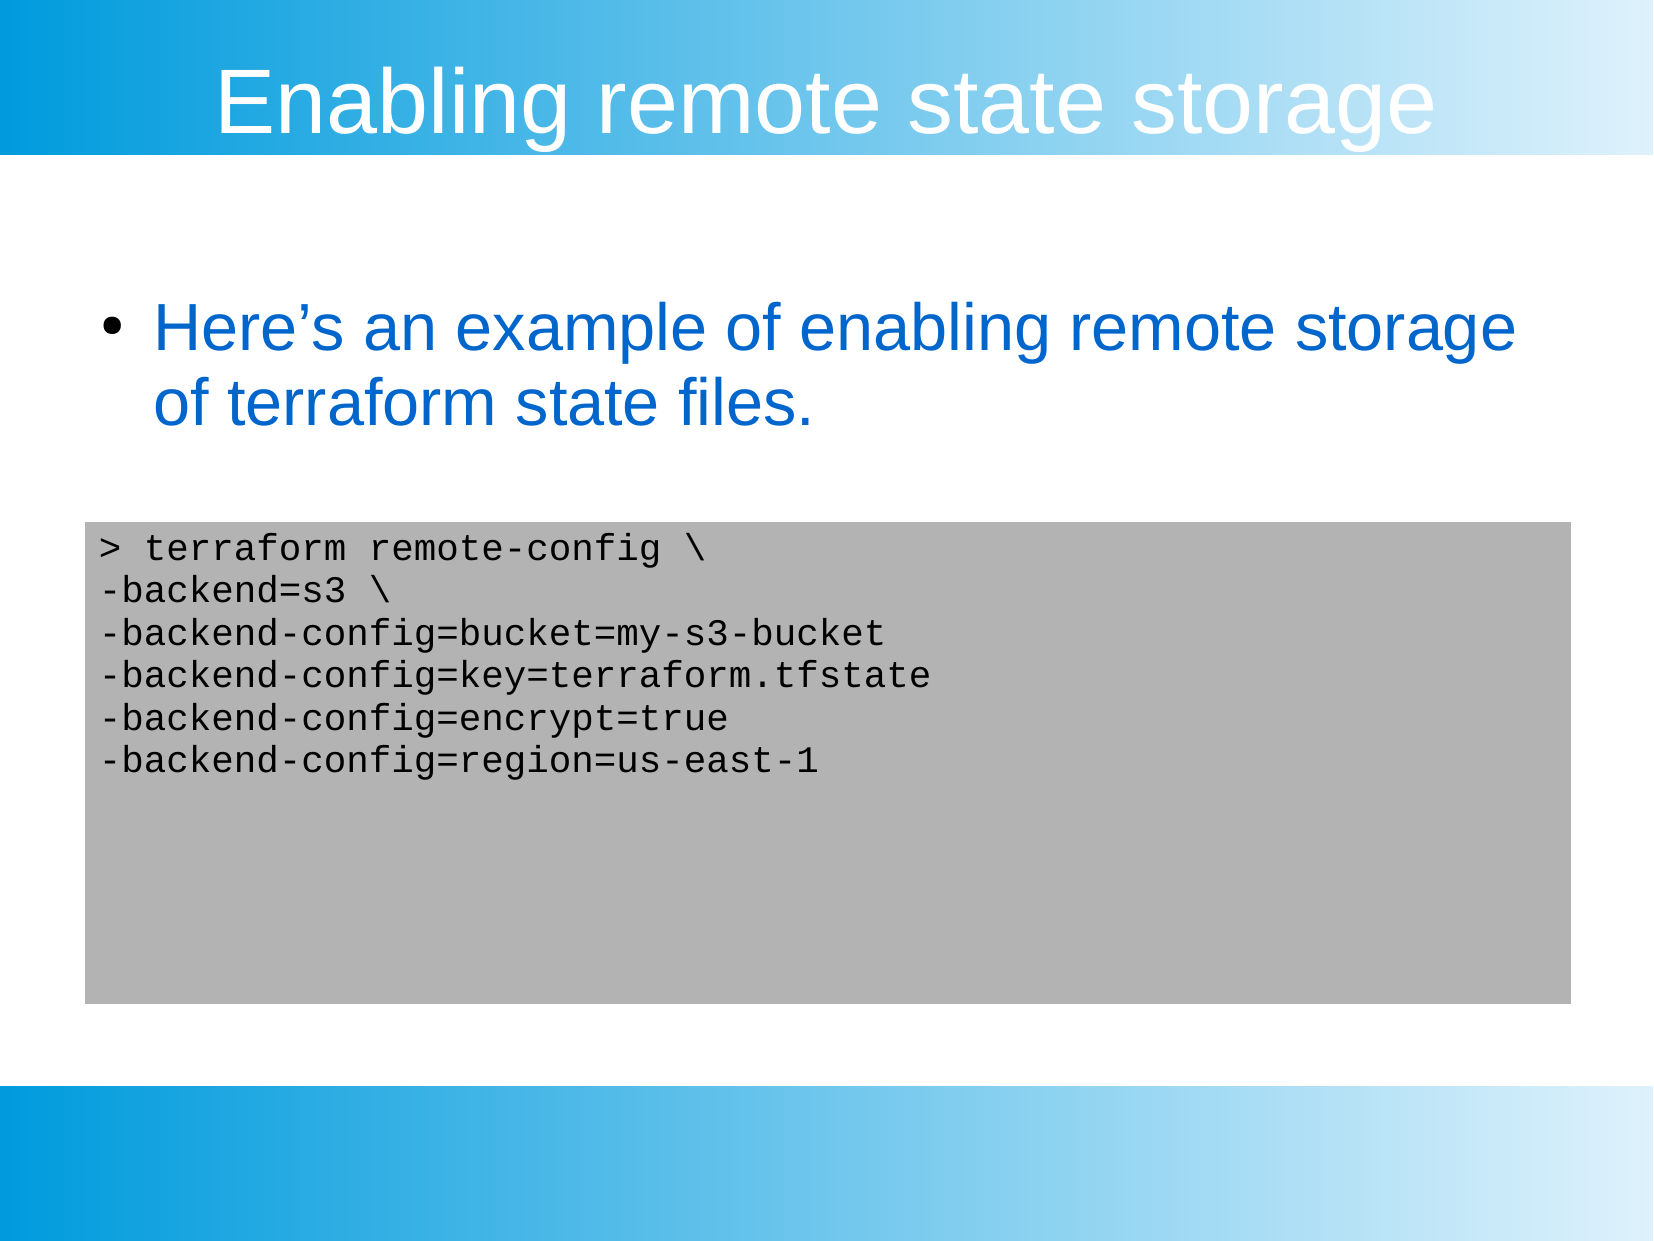

# Enabling remote state storage
Here’s an example of enabling remote storage of terraform state files.
| > terraform remote-config \ -backend=s3 \ -backend-config=bucket=my-s3-bucket -backend-config=key=terraform.tfstate -backend-config=encrypt=true -backend-config=region=us-east-1 |
| --- |